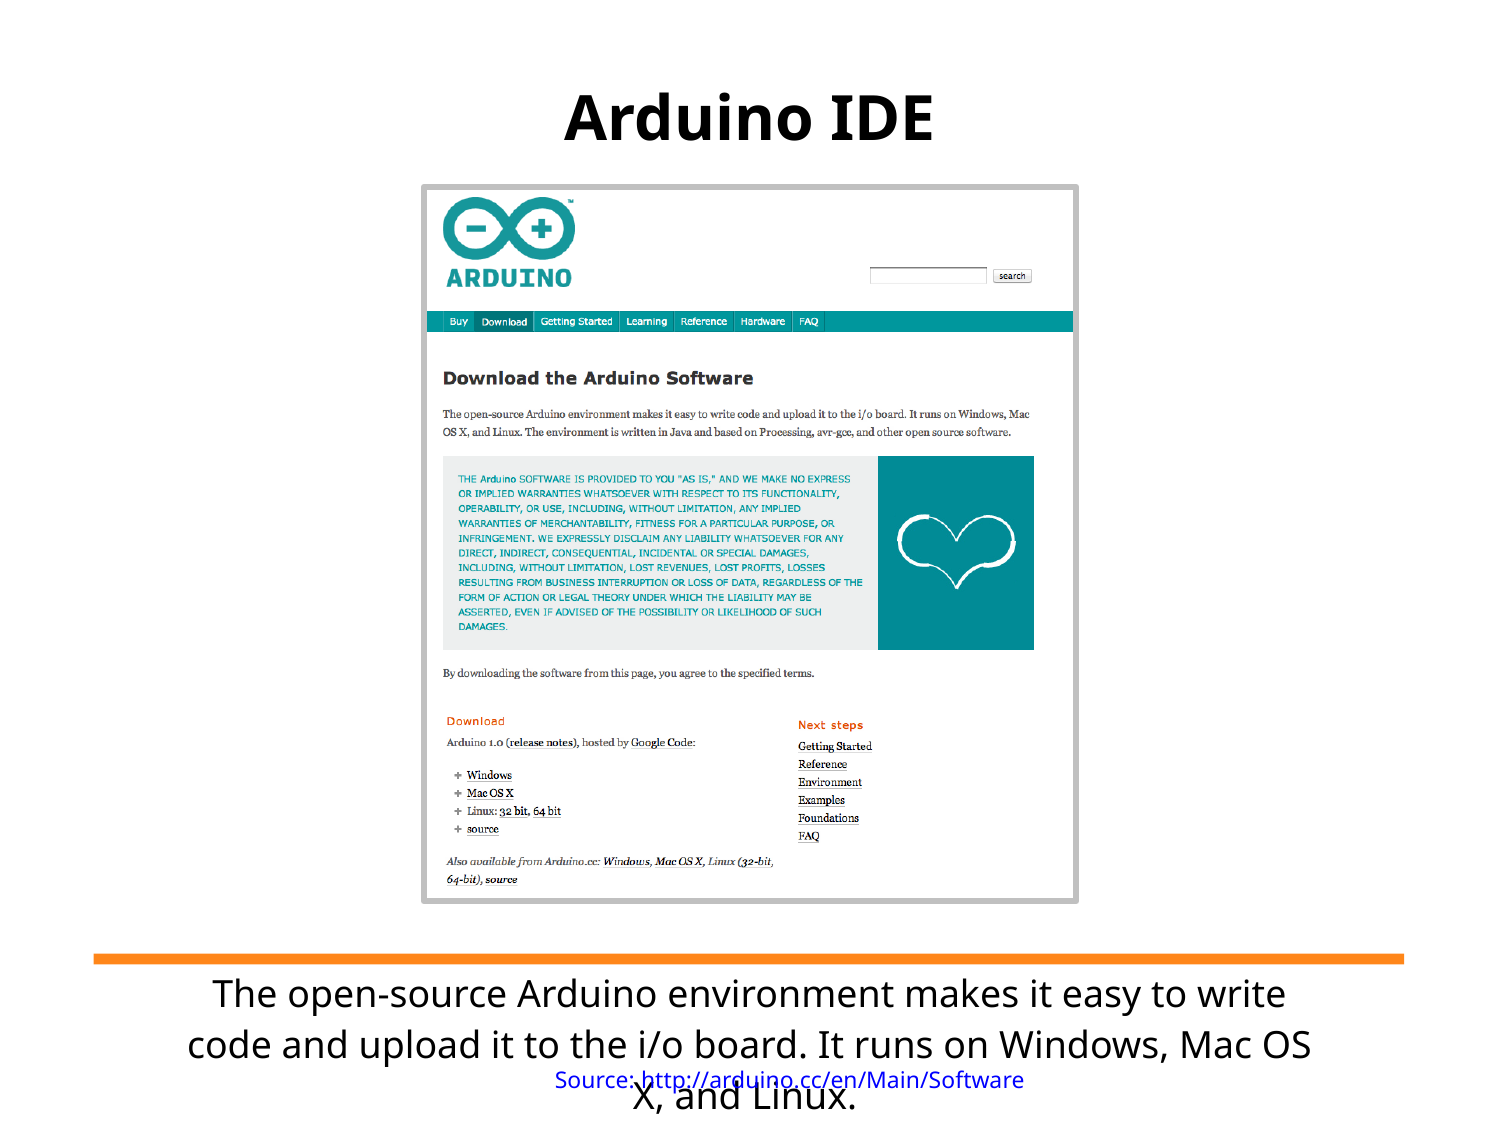

# Arduino IDE
The open-source Arduino environment makes it easy to write code and upload it to the i/o board. It runs on Windows, Mac OS X, and Linux.
Source: http://arduino.cc/en/Main/Software